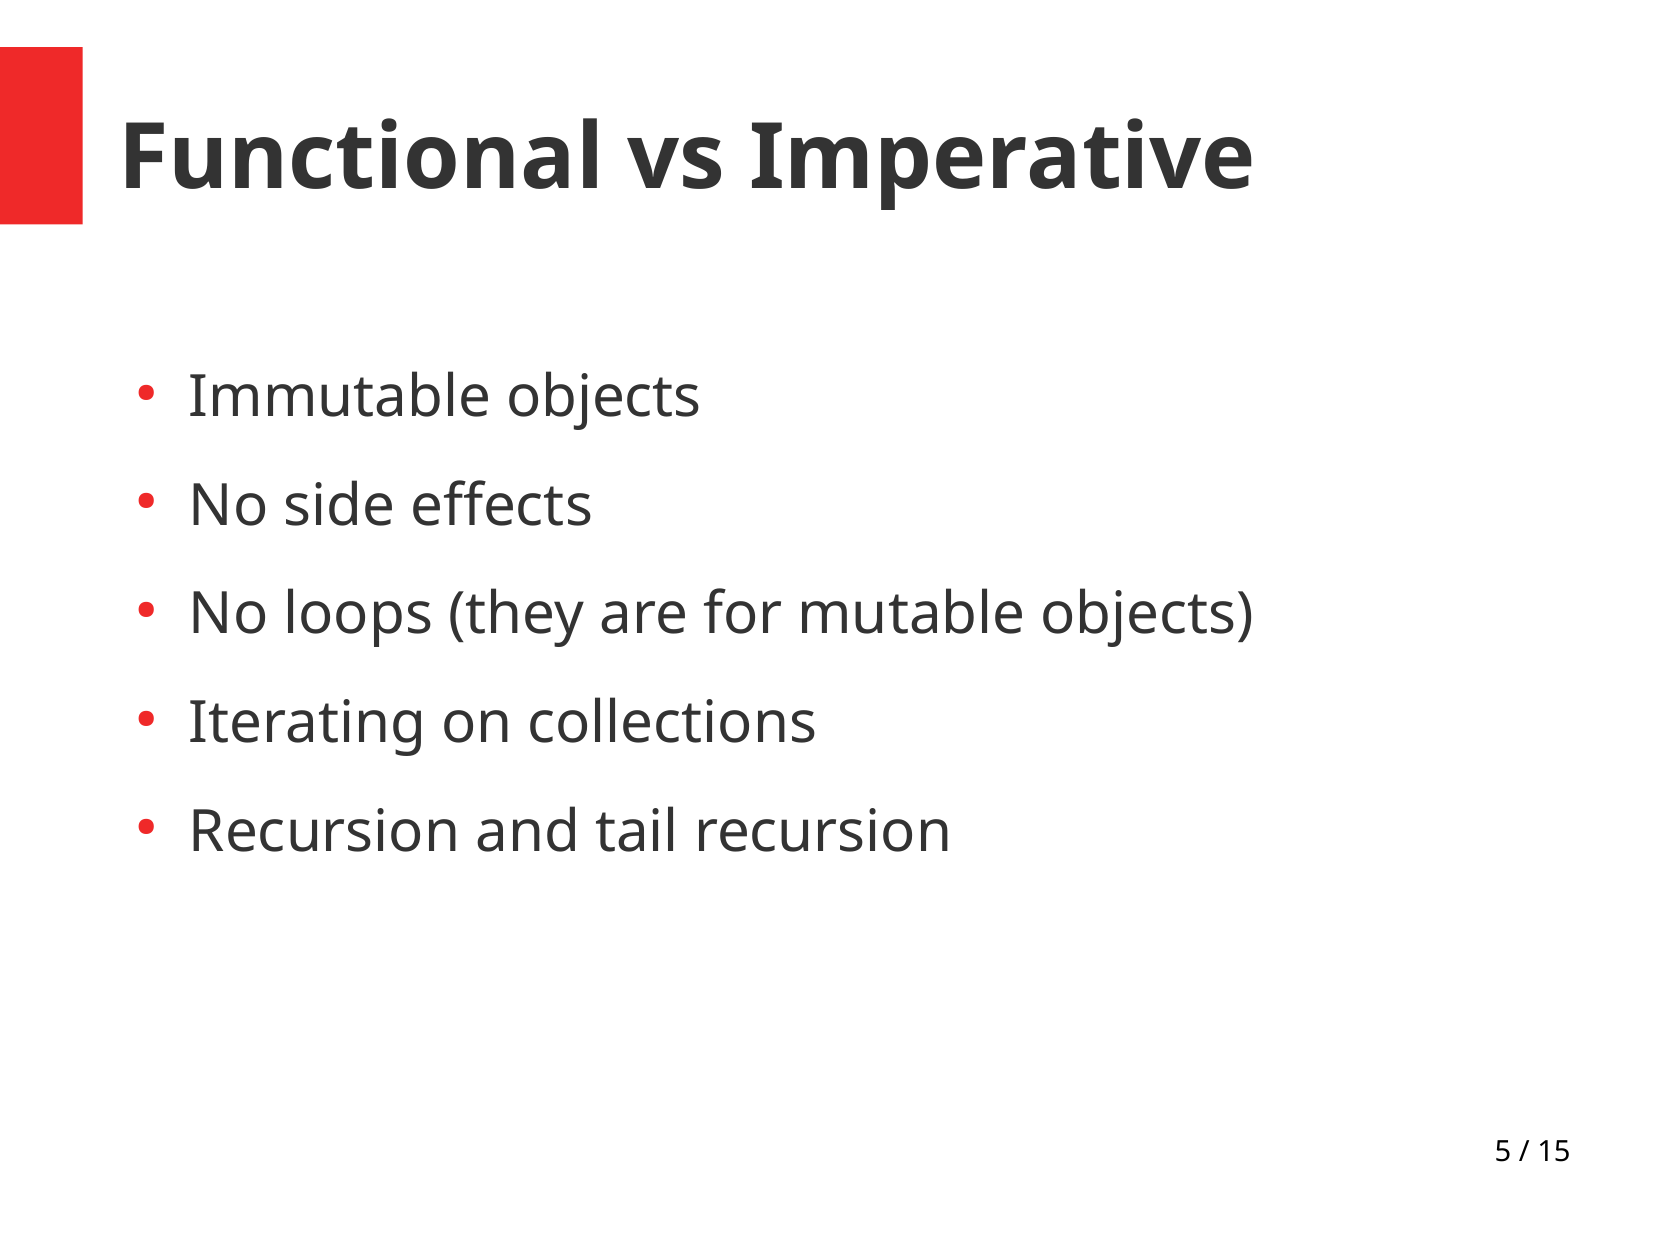

# Functional vs Imperative
Immutable objects
No side effects
No loops (they are for mutable objects)
Iterating on collections
Recursion and tail recursion
5